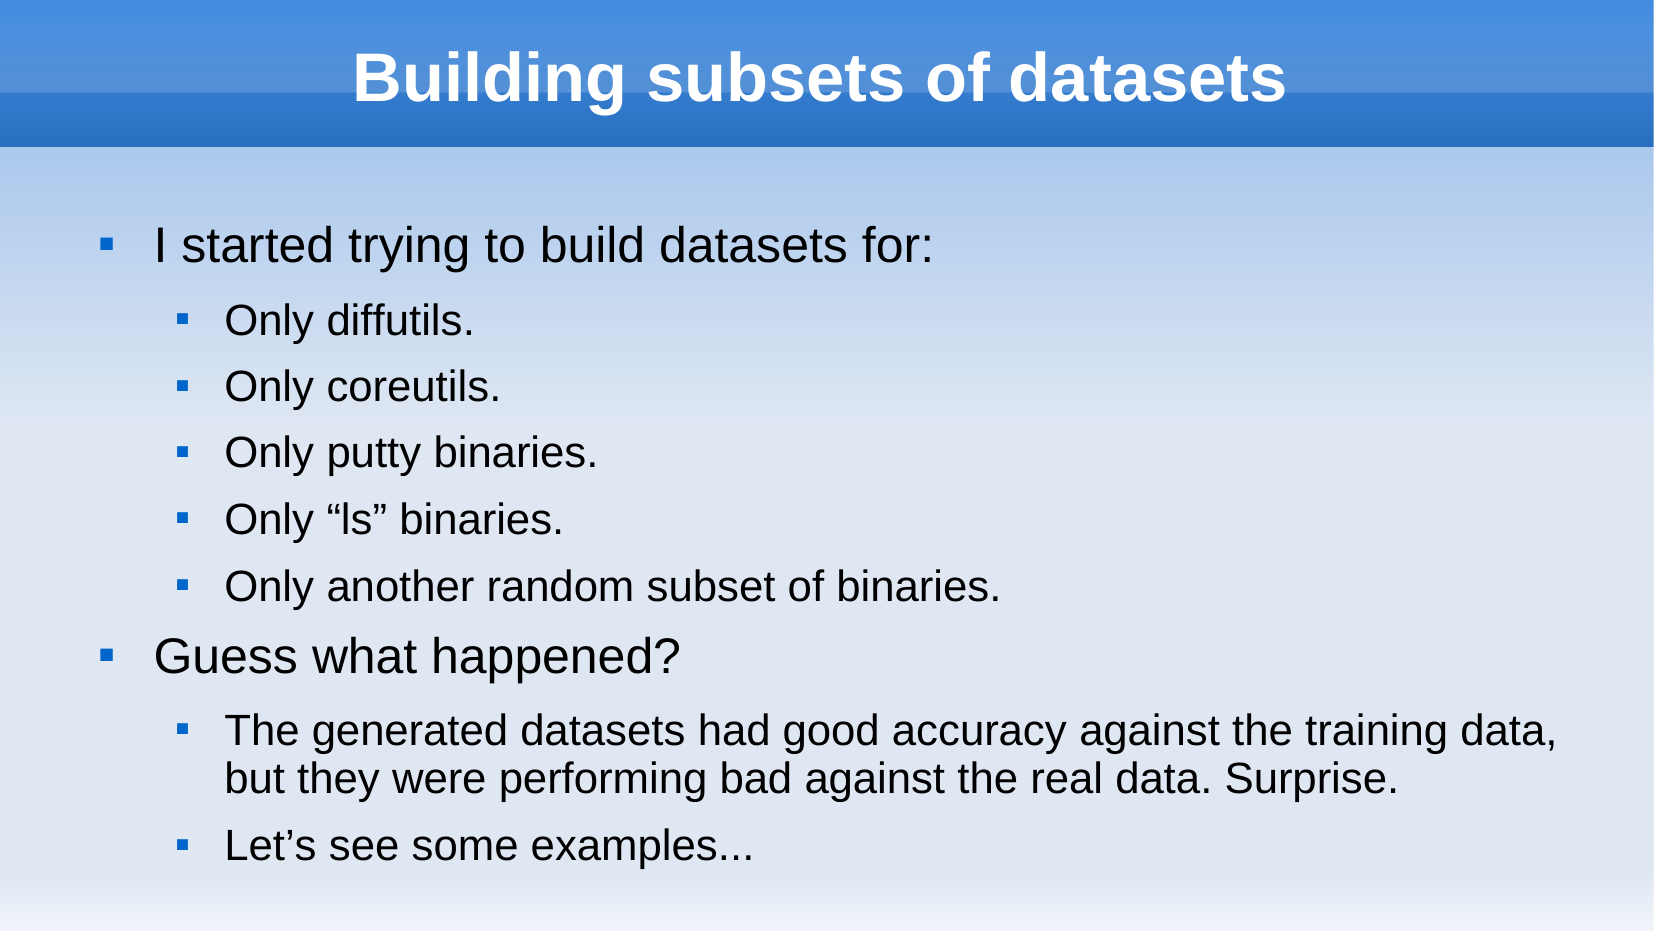

# Building subsets of datasets
I started trying to build datasets for:
Only diffutils.
Only coreutils.
Only putty binaries.
Only “ls” binaries.
Only another random subset of binaries.
Guess what happened?
The generated datasets had good accuracy against the training data, but they were performing bad against the real data. Surprise.
Let’s see some examples...